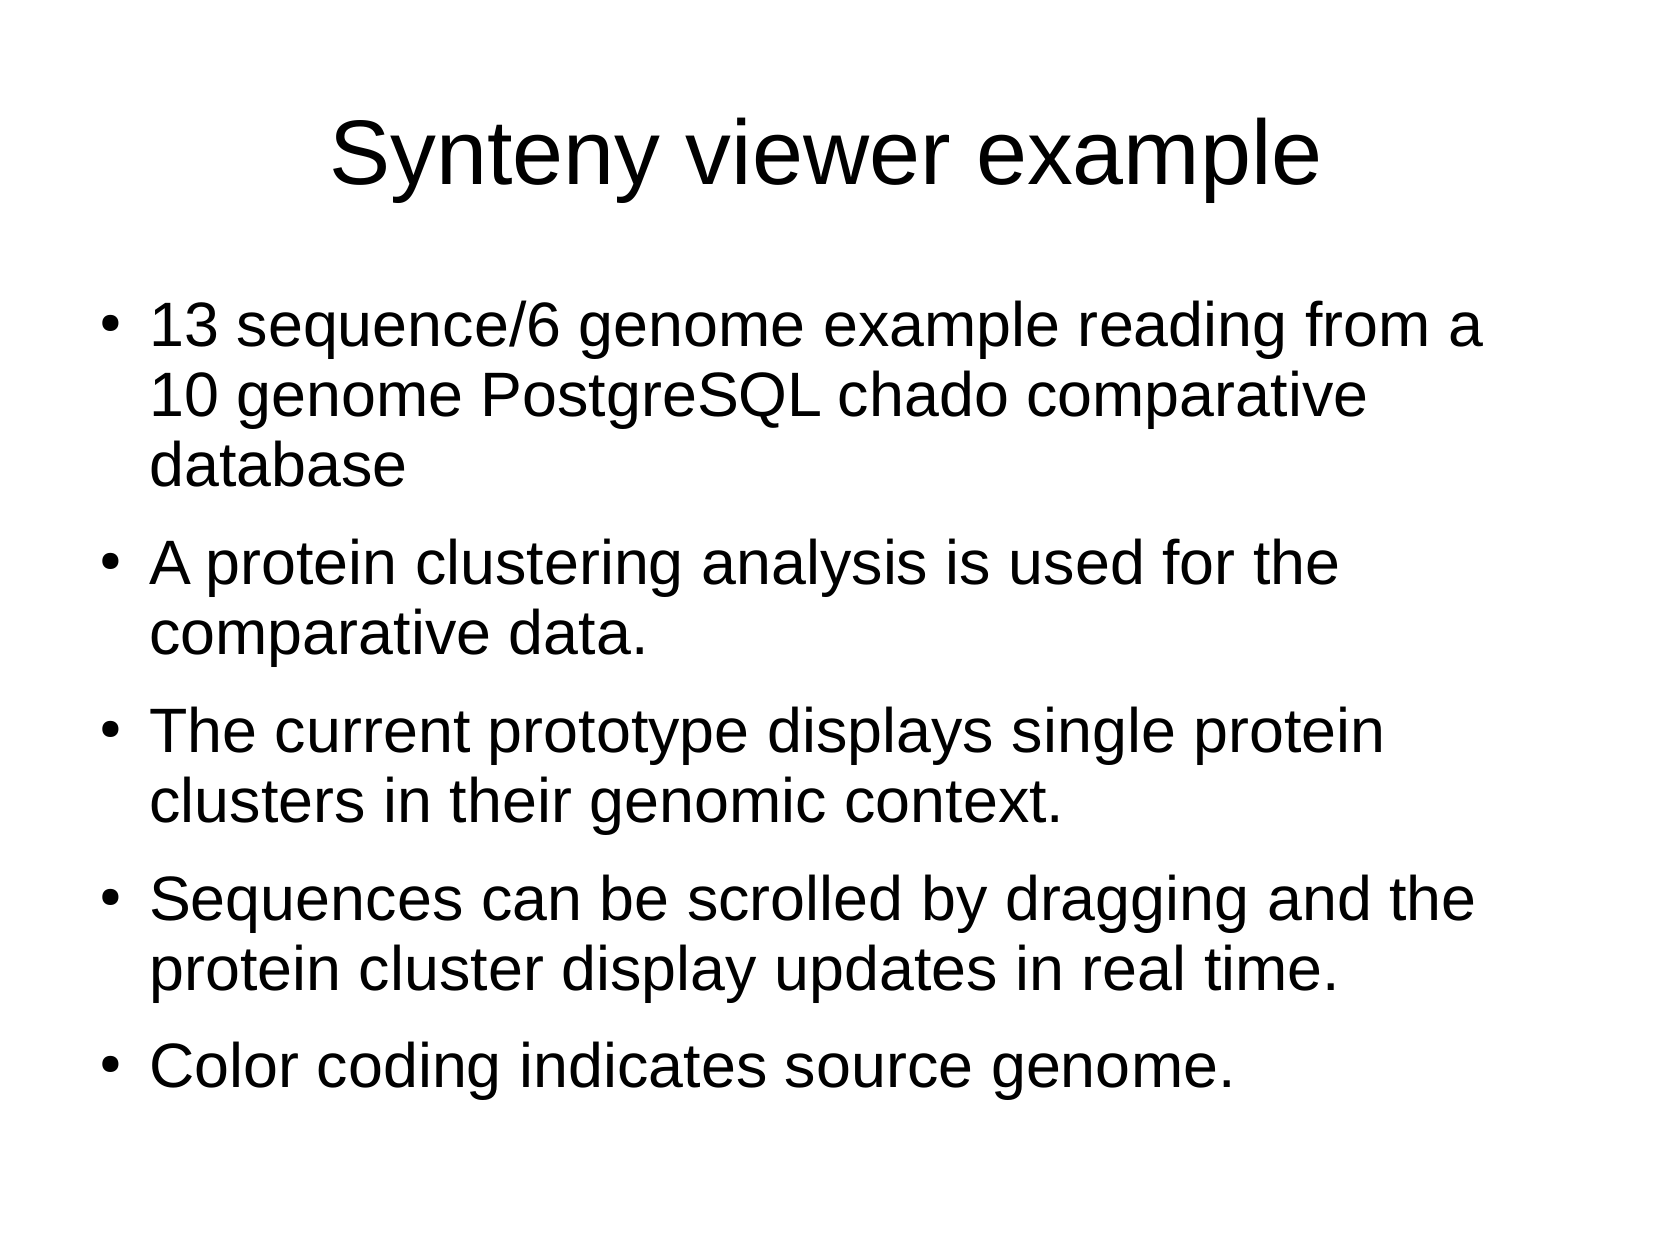

# Synteny viewer example
13 sequence/6 genome example reading from a 10 genome PostgreSQL chado comparative database
A protein clustering analysis is used for the comparative data.
The current prototype displays single protein clusters in their genomic context.
Sequences can be scrolled by dragging and the protein cluster display updates in real time.
Color coding indicates source genome.